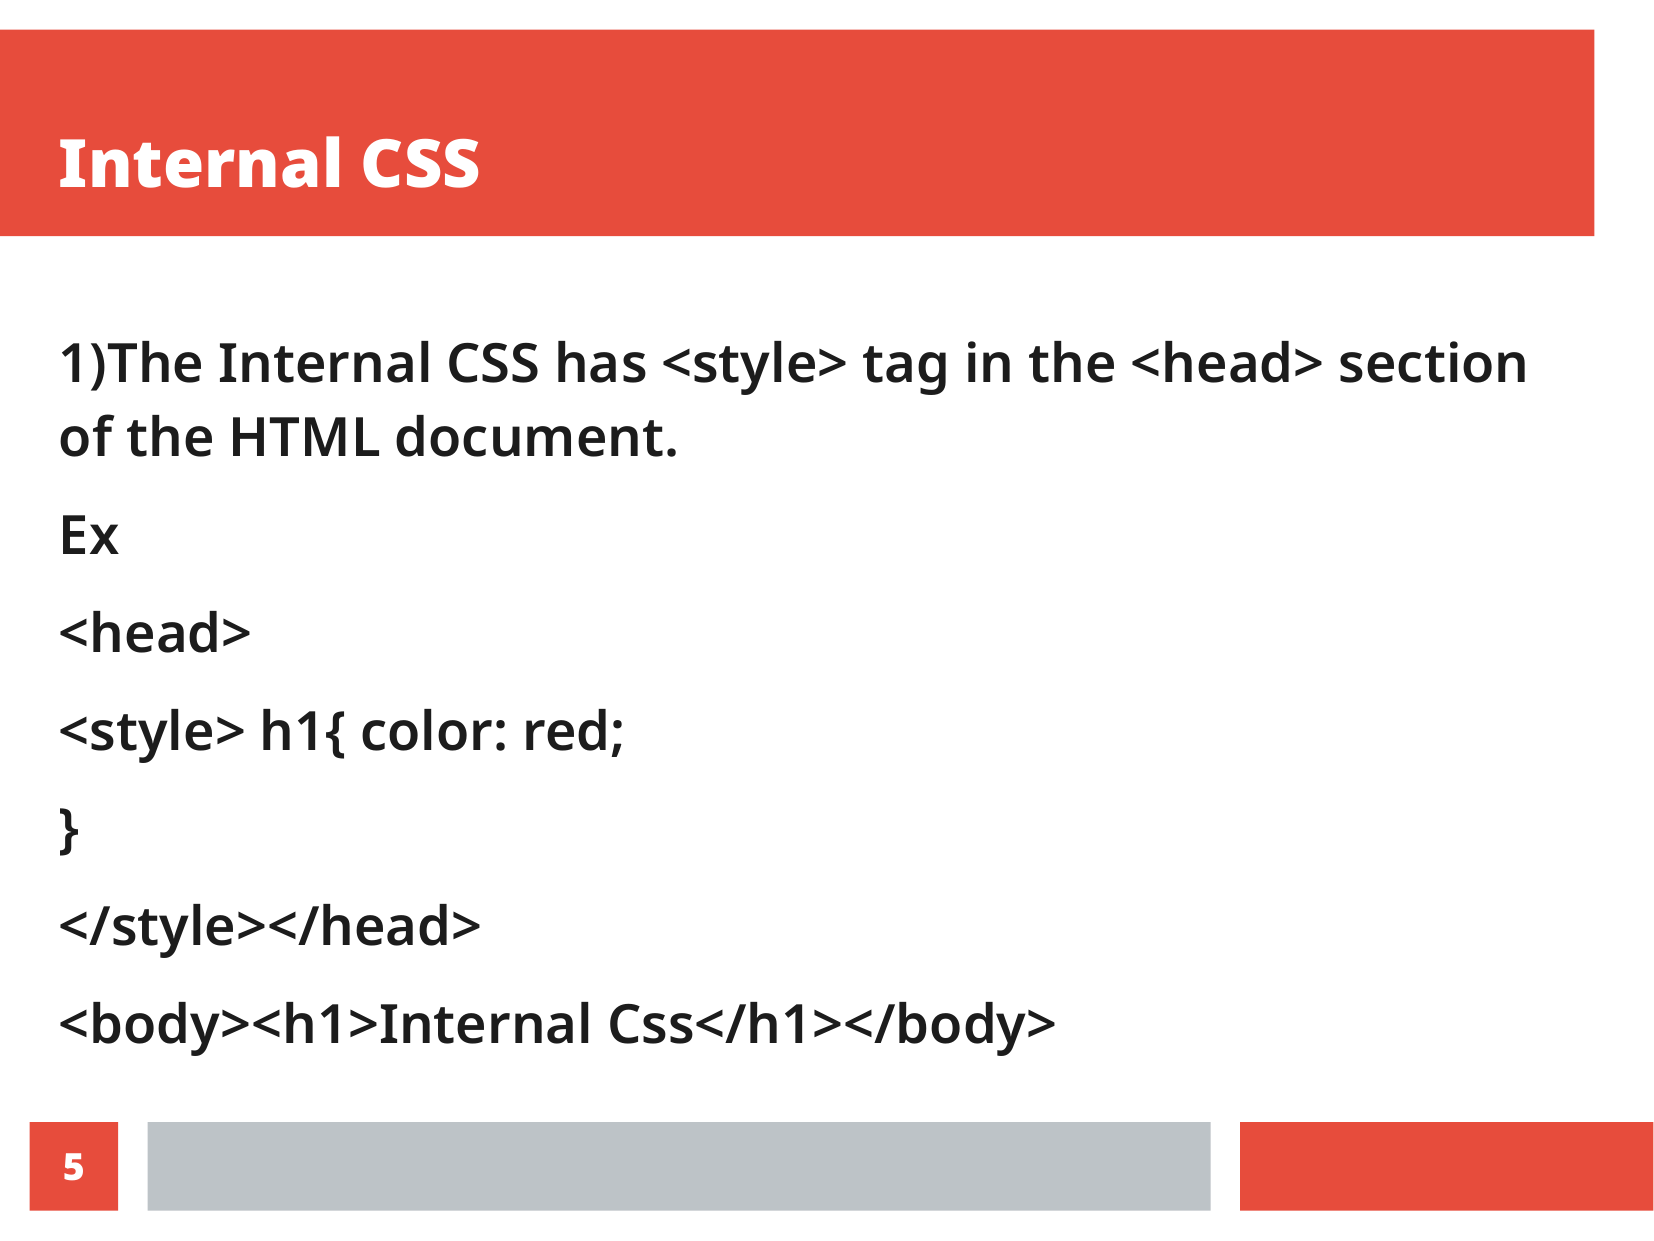

# Internal CSS
1)The Internal CSS has <style> tag in the <head> section of the HTML document.
Ex
<head>
<style> h1{ color: red;
}
</style></head>
<body><h1>Internal Css</h1></body>
5